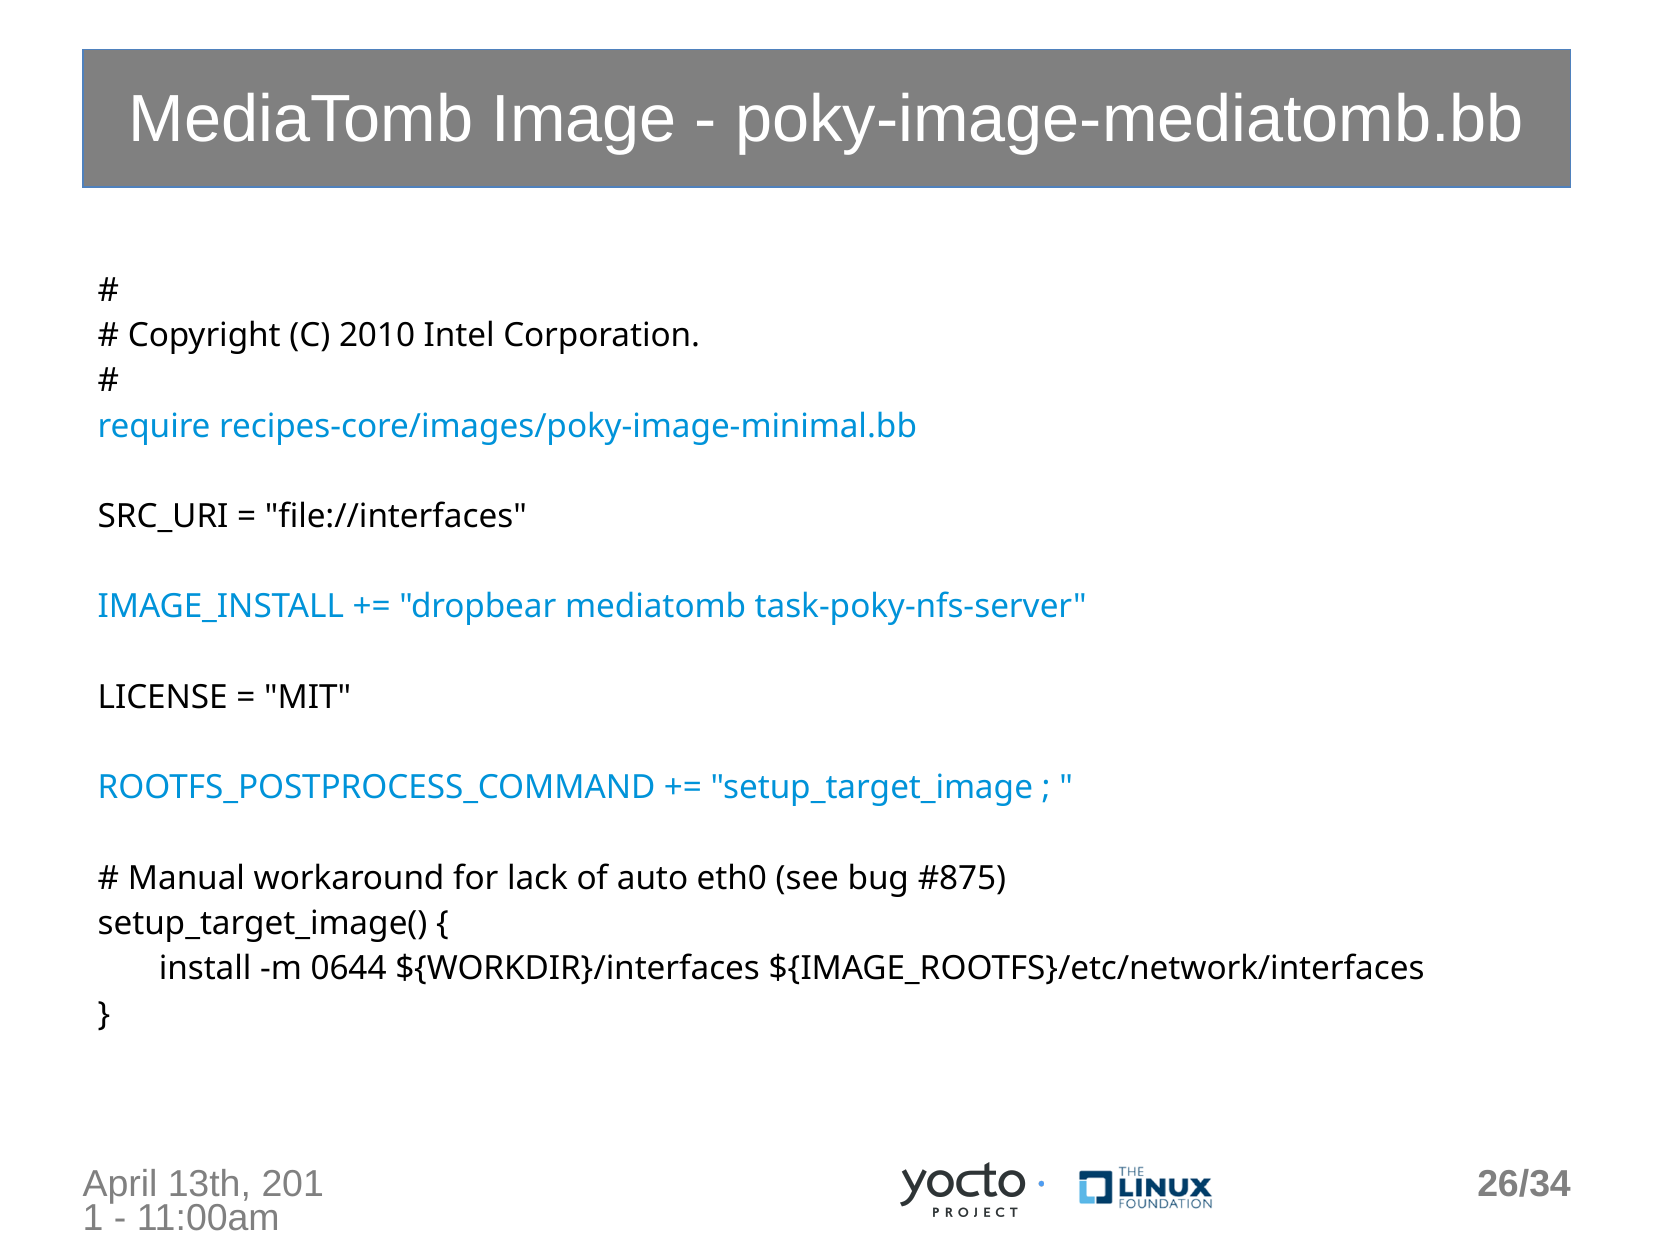

# MediaTomb Image - poky-image-mediatomb.bb
#
# Copyright (C) 2010 Intel Corporation.
#
require recipes-core/images/poky-image-minimal.bb
SRC_URI = "file://interfaces"
IMAGE_INSTALL += "dropbear mediatomb task-poky-nfs-server"
LICENSE = "MIT"
ROOTFS_POSTPROCESS_COMMAND += "setup_target_image ; "
# Manual workaround for lack of auto eth0 (see bug #875)
setup_target_image() {
 install -m 0644 ${WORKDIR}/interfaces ${IMAGE_ROOTFS}/etc/network/interfaces
}
April 13th, 2011 - 11:00am
26